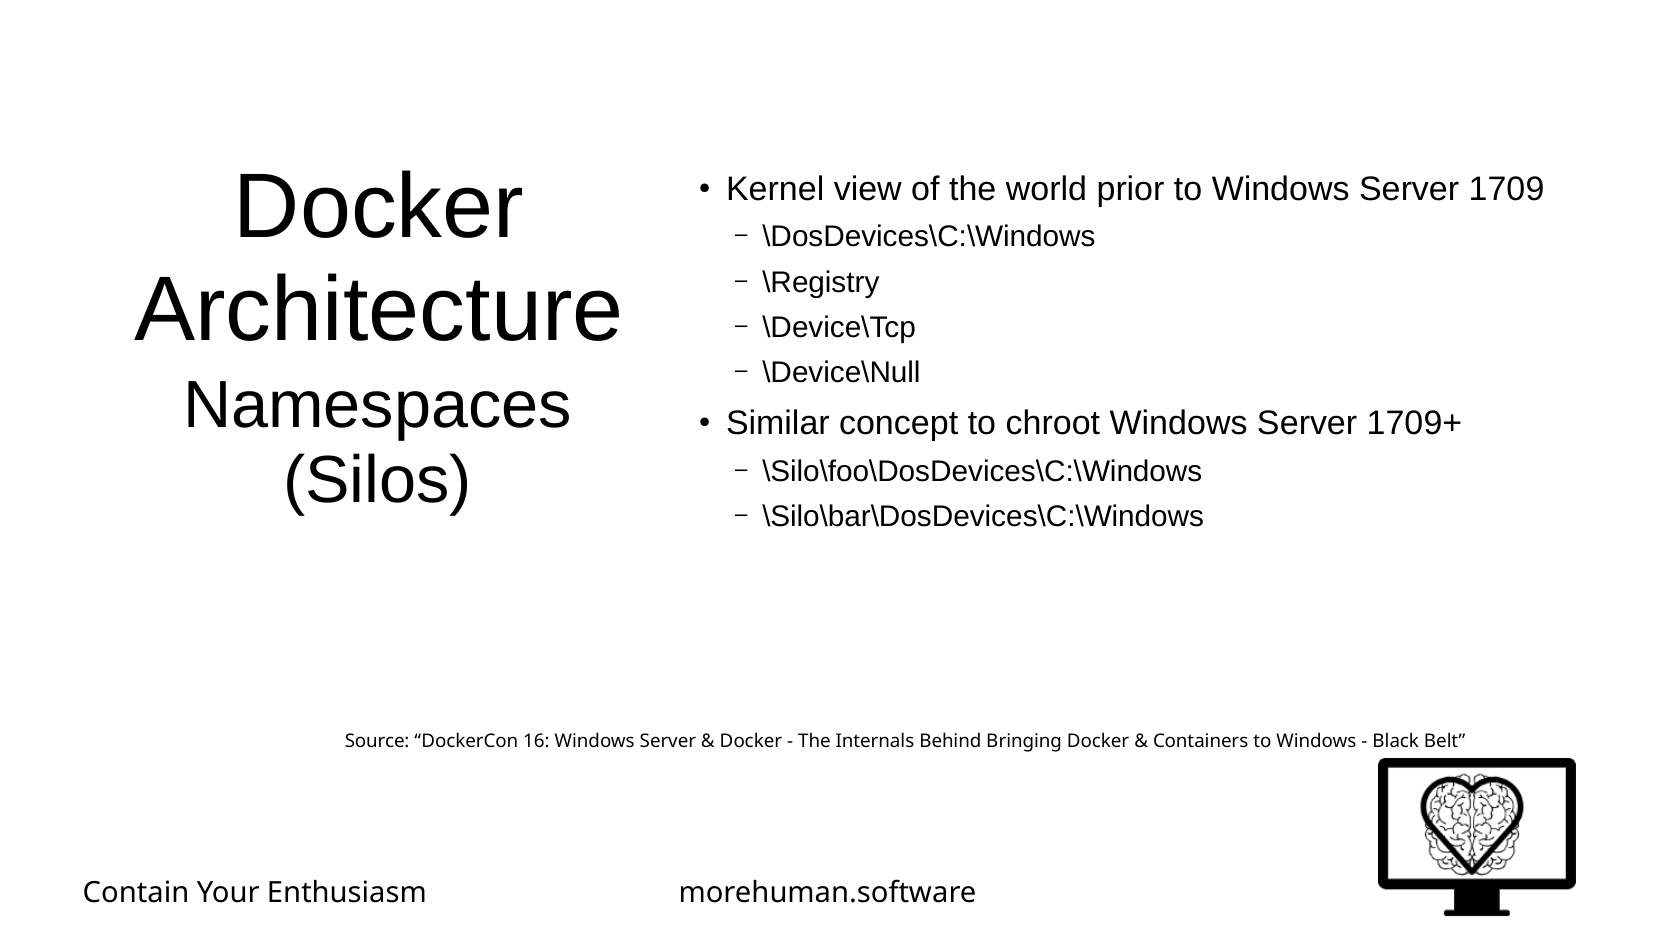

# Docker Architecture
Kernel view of the world prior to Windows Server 1709
\DosDevices\C:\Windows
\Registry
\Device\Tcp
\Device\Null
Similar concept to chroot Windows Server 1709+
\Silo\foo\DosDevices\C:\Windows
\Silo\bar\DosDevices\C:\Windows
Namespaces (Silos)
Source: “DockerCon 16: Windows Server & Docker - The Internals Behind Bringing Docker & Containers to Windows - Black Belt”